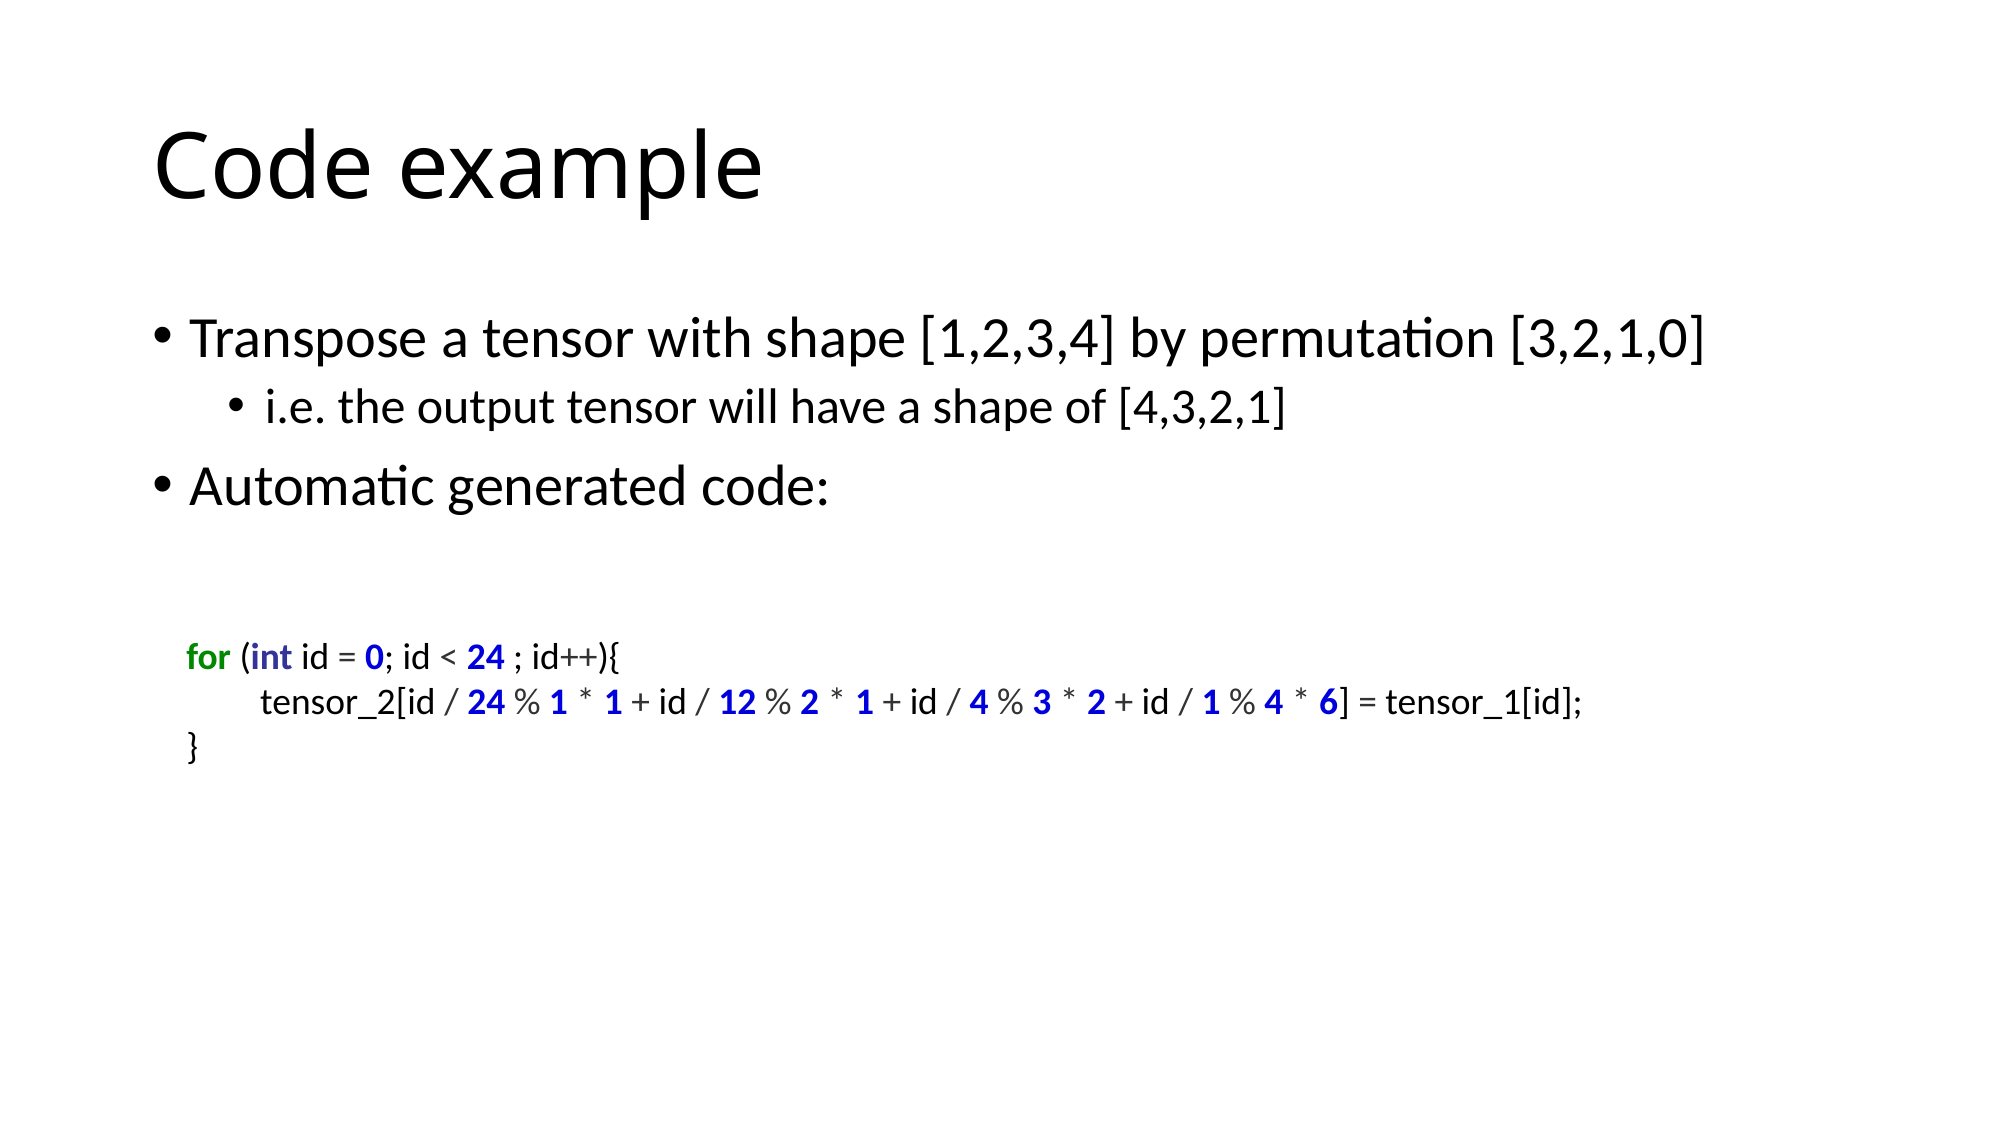

# Code example
Transpose a tensor with shape [1,2,3,4] by permutation [3,2,1,0]
i.e. the output tensor will have a shape of [4,3,2,1]
Automatic generated code:
for (int id = 0; id < 24 ; id++){
	tensor_2[id / 24 % 1 * 1 + id / 12 % 2 * 1 + id / 4 % 3 * 2 + id / 1 % 4 * 6] = tensor_1[id];
}